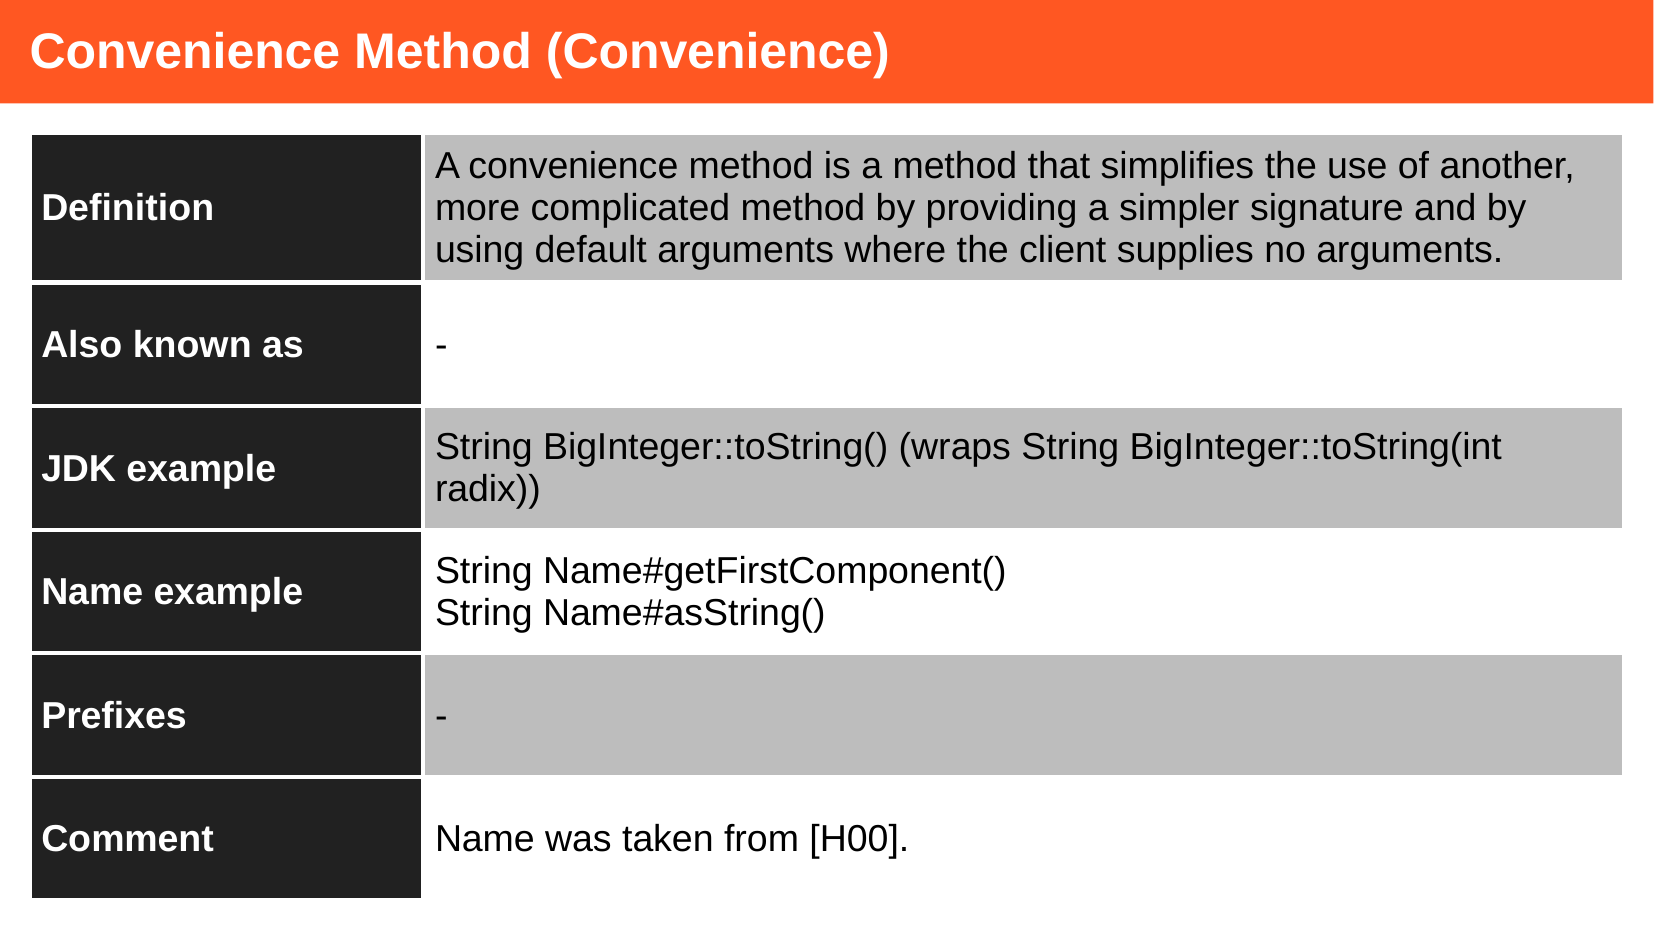

# Convenience Method (Convenience)
| Definition | A convenience method is a method that simplifies the use of another, more complicated method by providing a simpler signature and by using default arguments where the client supplies no arguments. |
| --- | --- |
| Also known as | - |
| JDK example | String BigInteger::toString() (wraps String BigInteger::toString(int radix)) |
| Name example | String Name#getFirstComponent() String Name#asString() |
| Prefixes | - |
| Comment | Name was taken from [H00]. |
Advanced Design and Programming
45
© 2021 Dirk Riehle - Some Rights Reserved